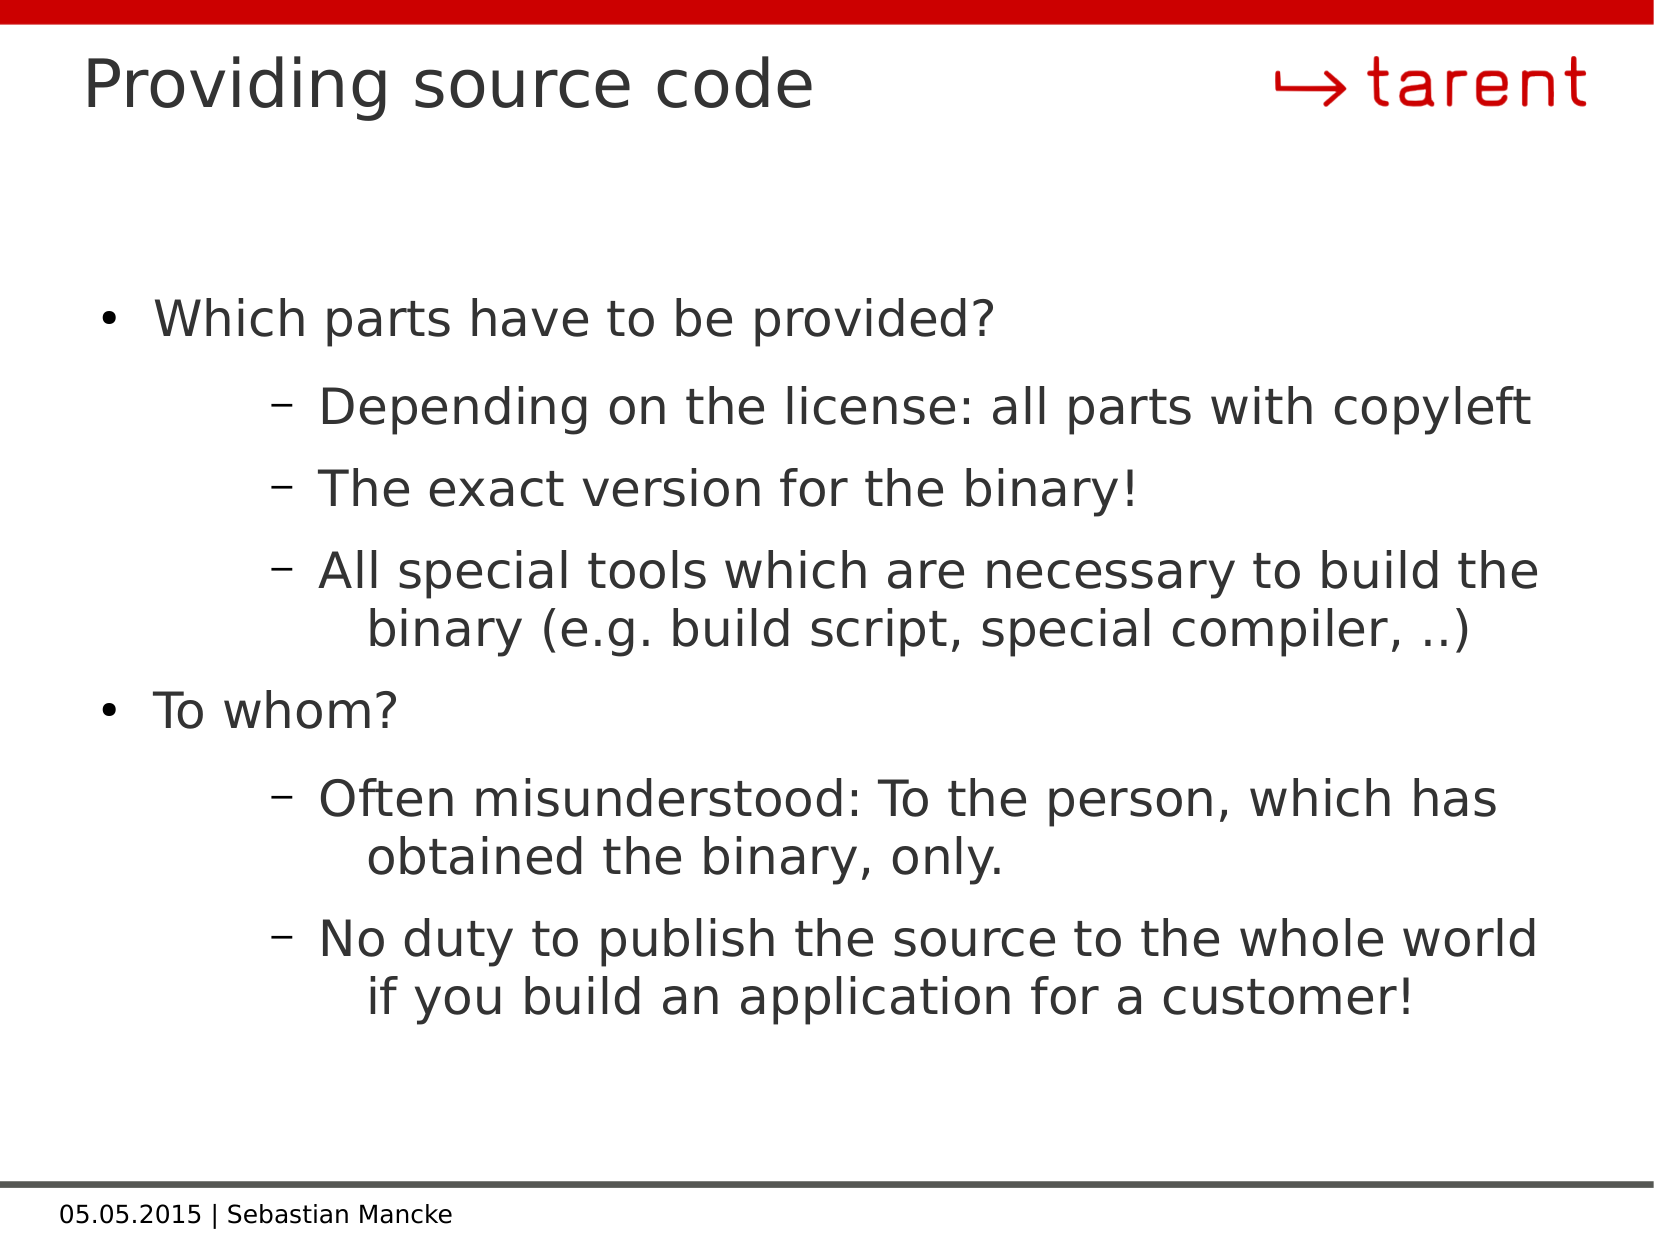

# Providing source code
Which parts have to be provided?
Depending on the license: all parts with copyleft
The exact version for the binary!
All special tools which are necessary to build the binary (e.g. build script, special compiler, ..)
To whom?
Often misunderstood: To the person, which has obtained the binary, only.
No duty to publish the source to the whole world if you build an application for a customer!